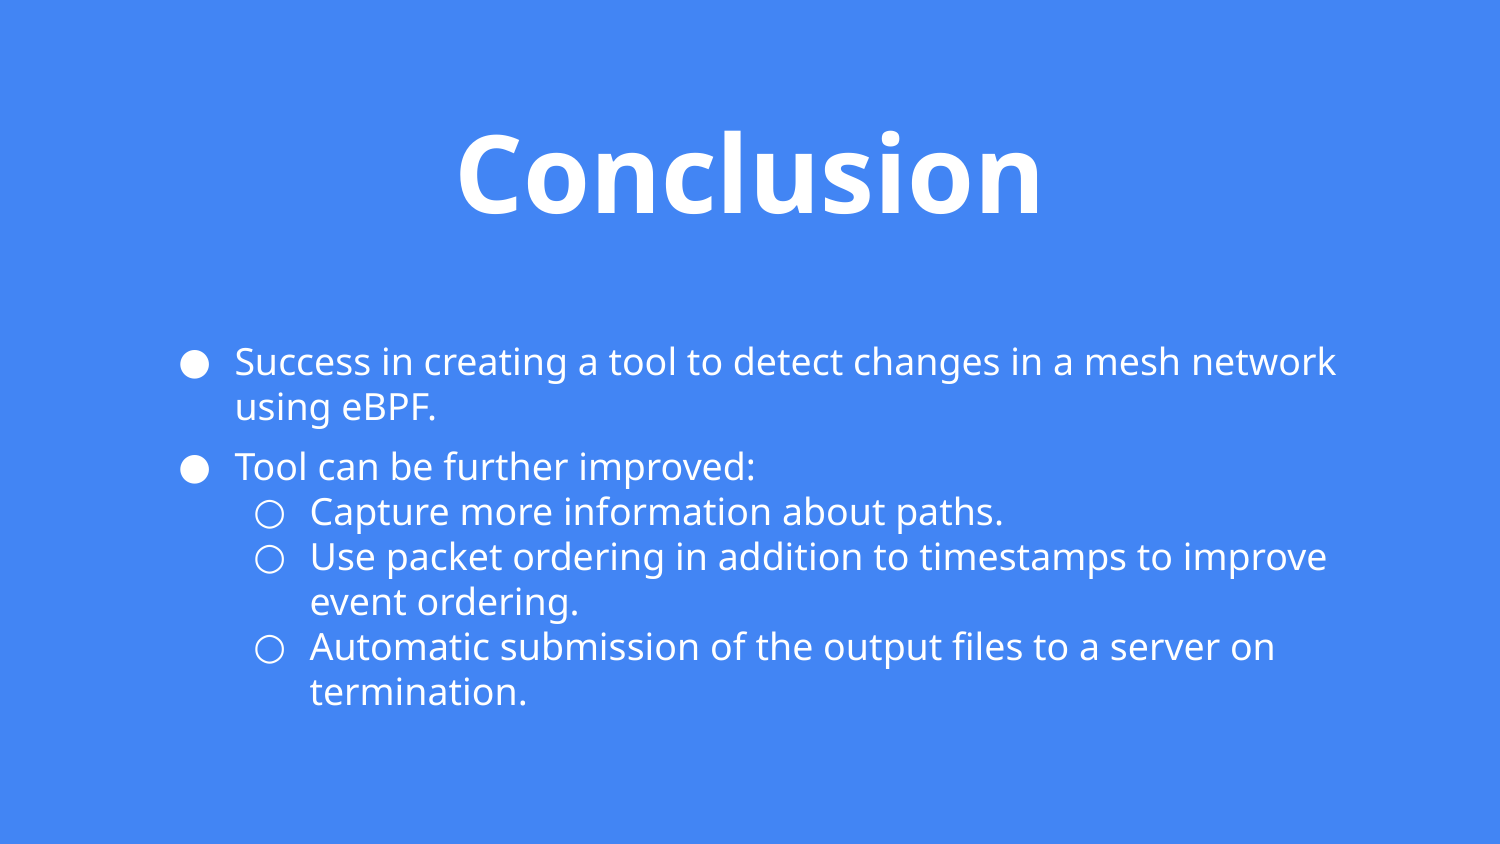

# Conclusion
Success in creating a tool to detect changes in a mesh network using eBPF.
Tool can be further improved:
Capture more information about paths.
Use packet ordering in addition to timestamps to improve event ordering.
Automatic submission of the output files to a server on termination.